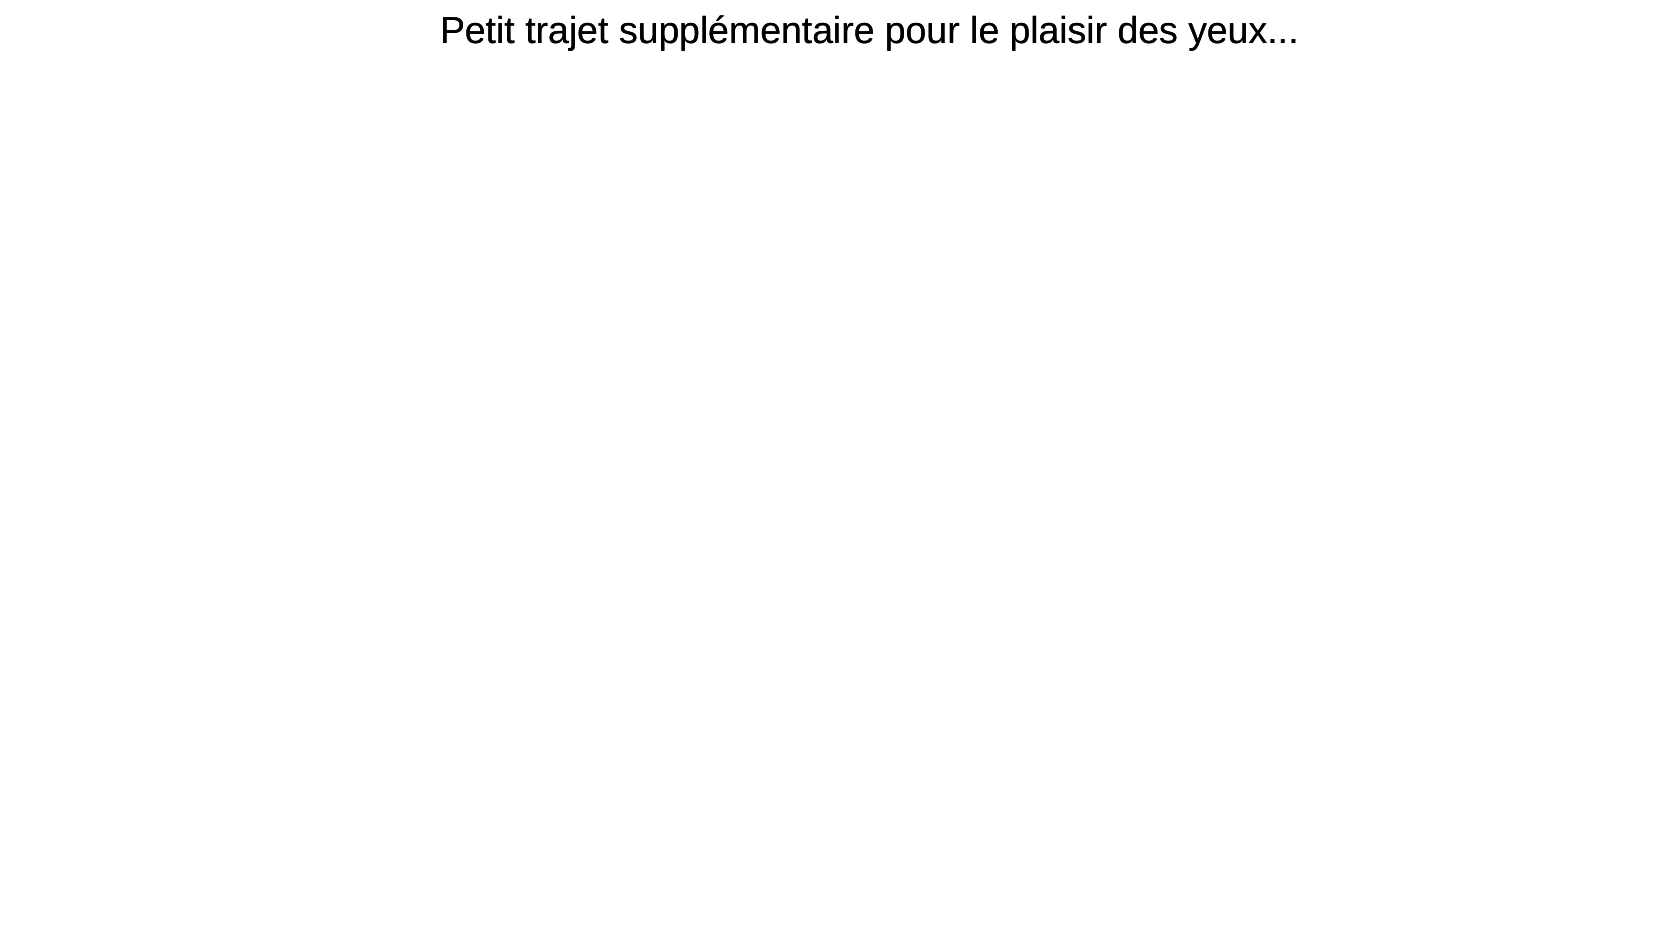

Petit trajet supplémentaire pour le plaisir des yeux...
Petit trajet supplémentaire pour le plaisir des yeux...